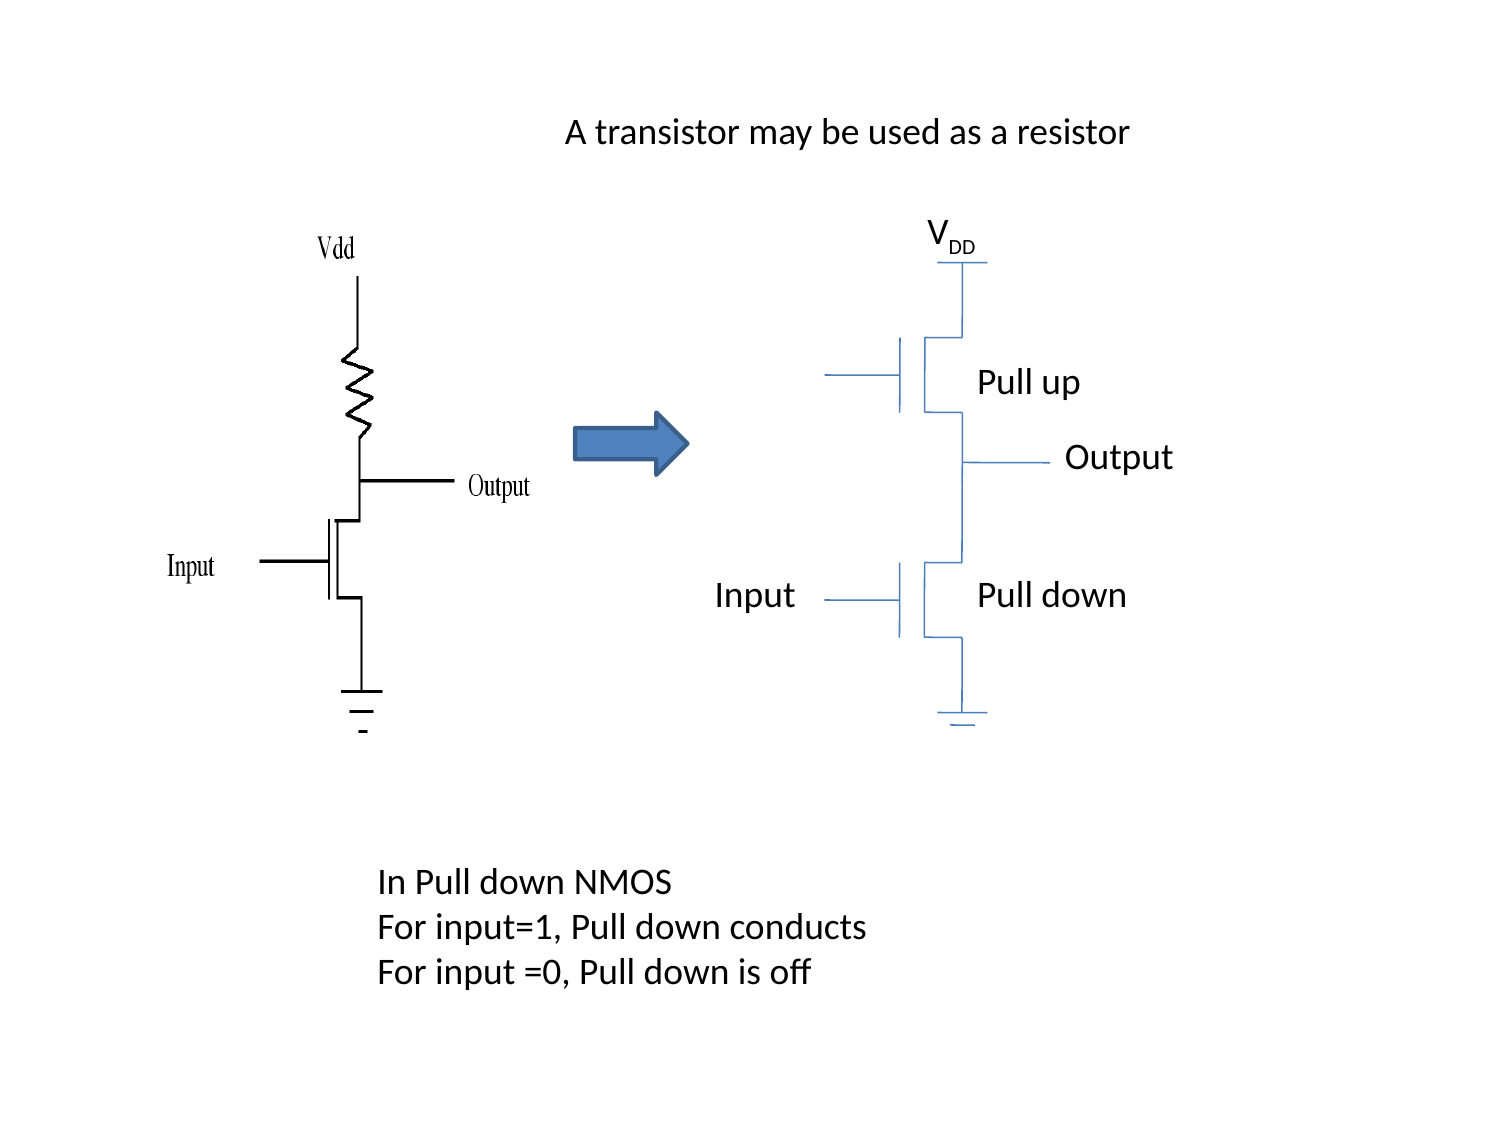

A transistor may be used as a resistor
VDD
Pull up
Output
Input
Pull down
In Pull down NMOS
For input=1, Pull down conducts
For input =0, Pull down is off